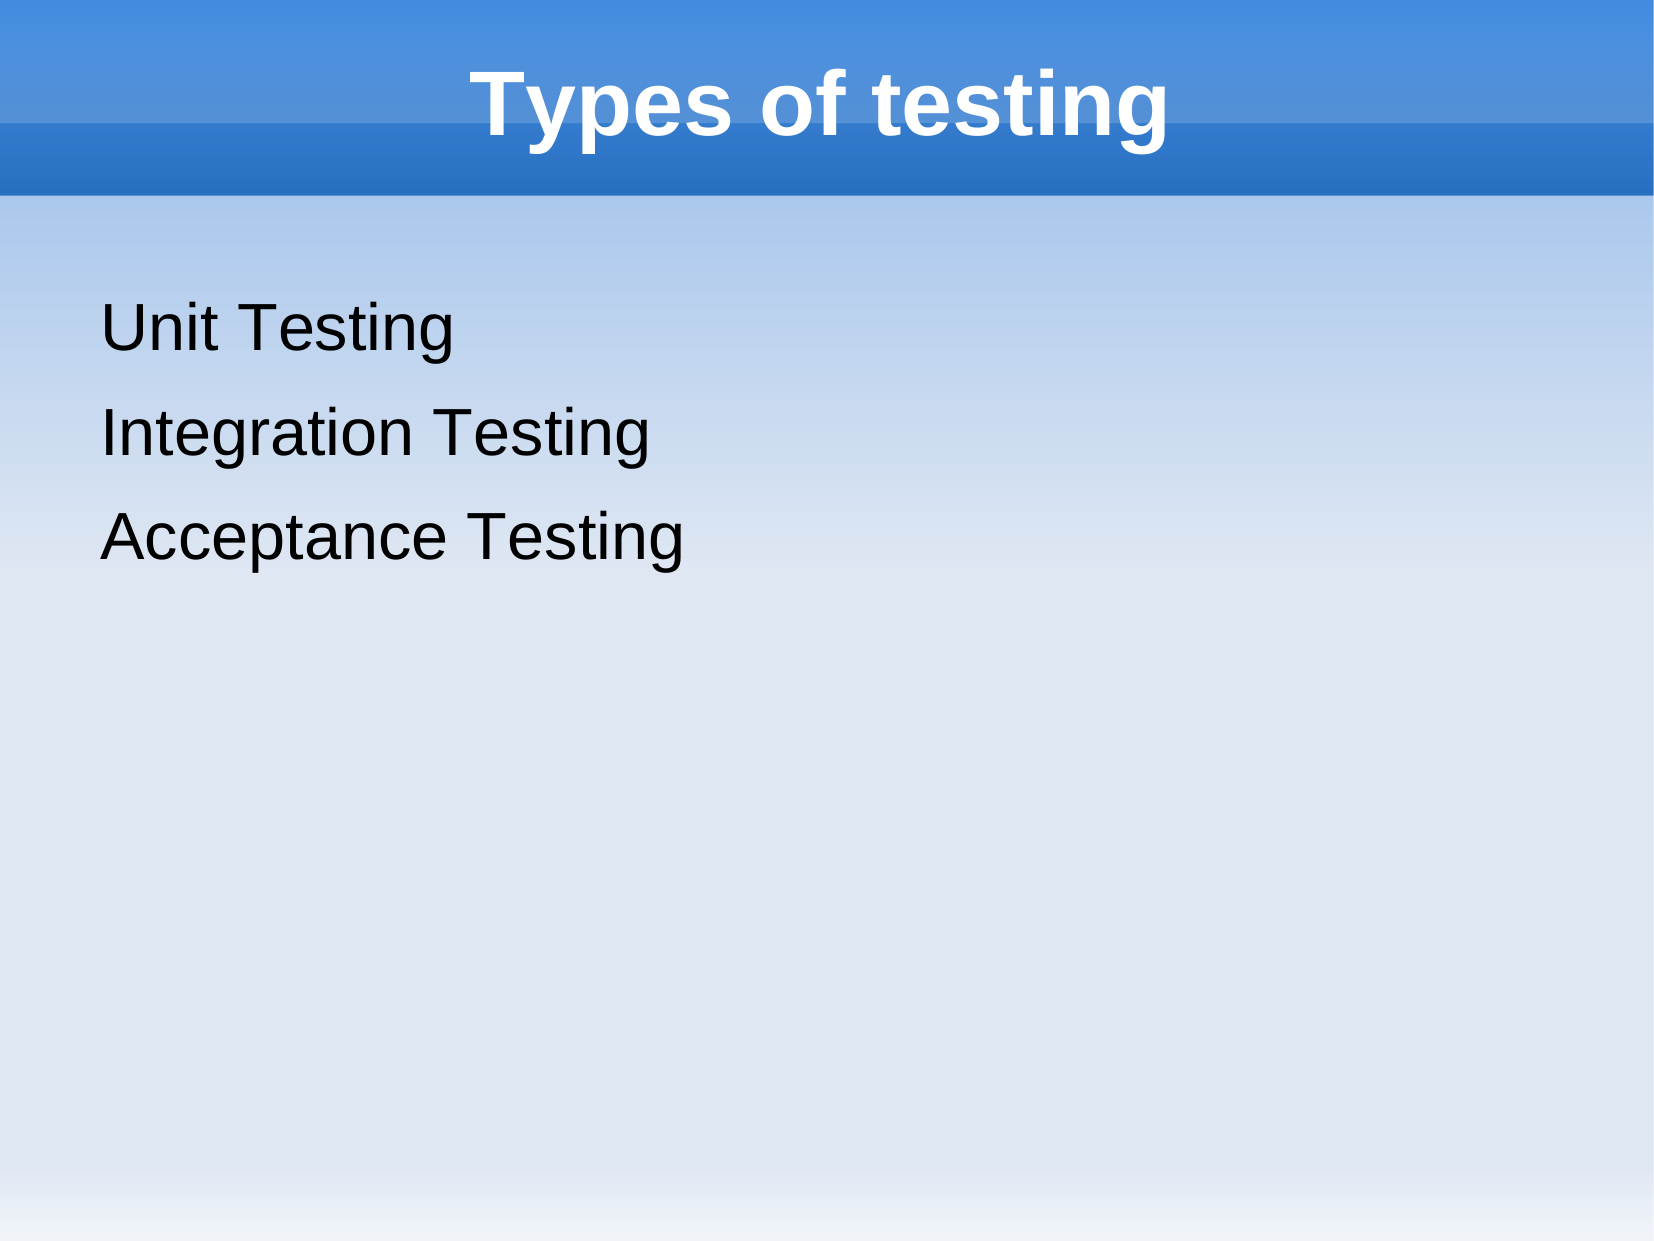

# Types of testing
Unit Testing
Integration Testing
Acceptance Testing